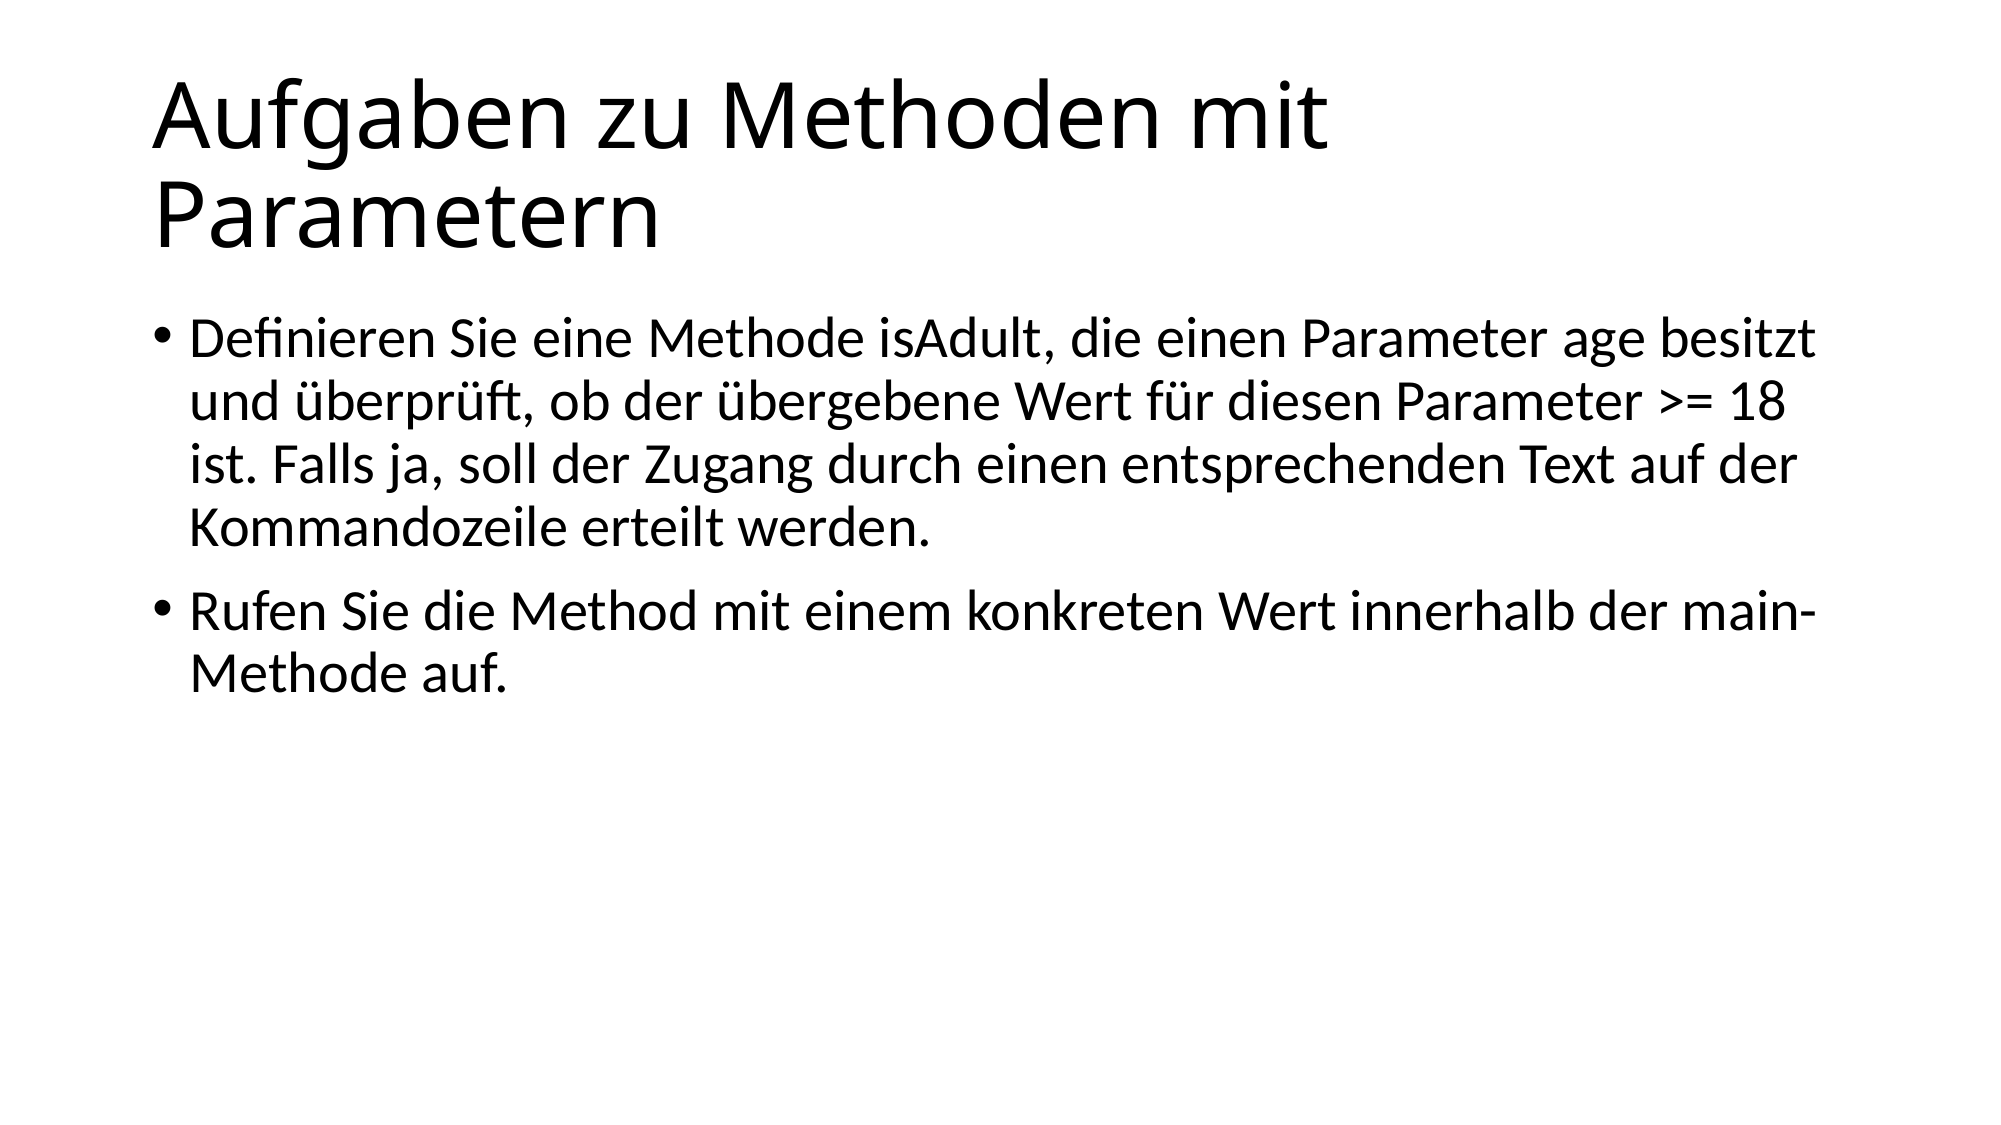

# Aufgaben zu Methoden mit Parametern
Definieren Sie eine Methode isAdult, die einen Parameter age besitzt und überprüft, ob der übergebene Wert für diesen Parameter >= 18 ist. Falls ja, soll der Zugang durch einen entsprechenden Text auf der Kommandozeile erteilt werden.
Rufen Sie die Method mit einem konkreten Wert innerhalb der main-Methode auf.